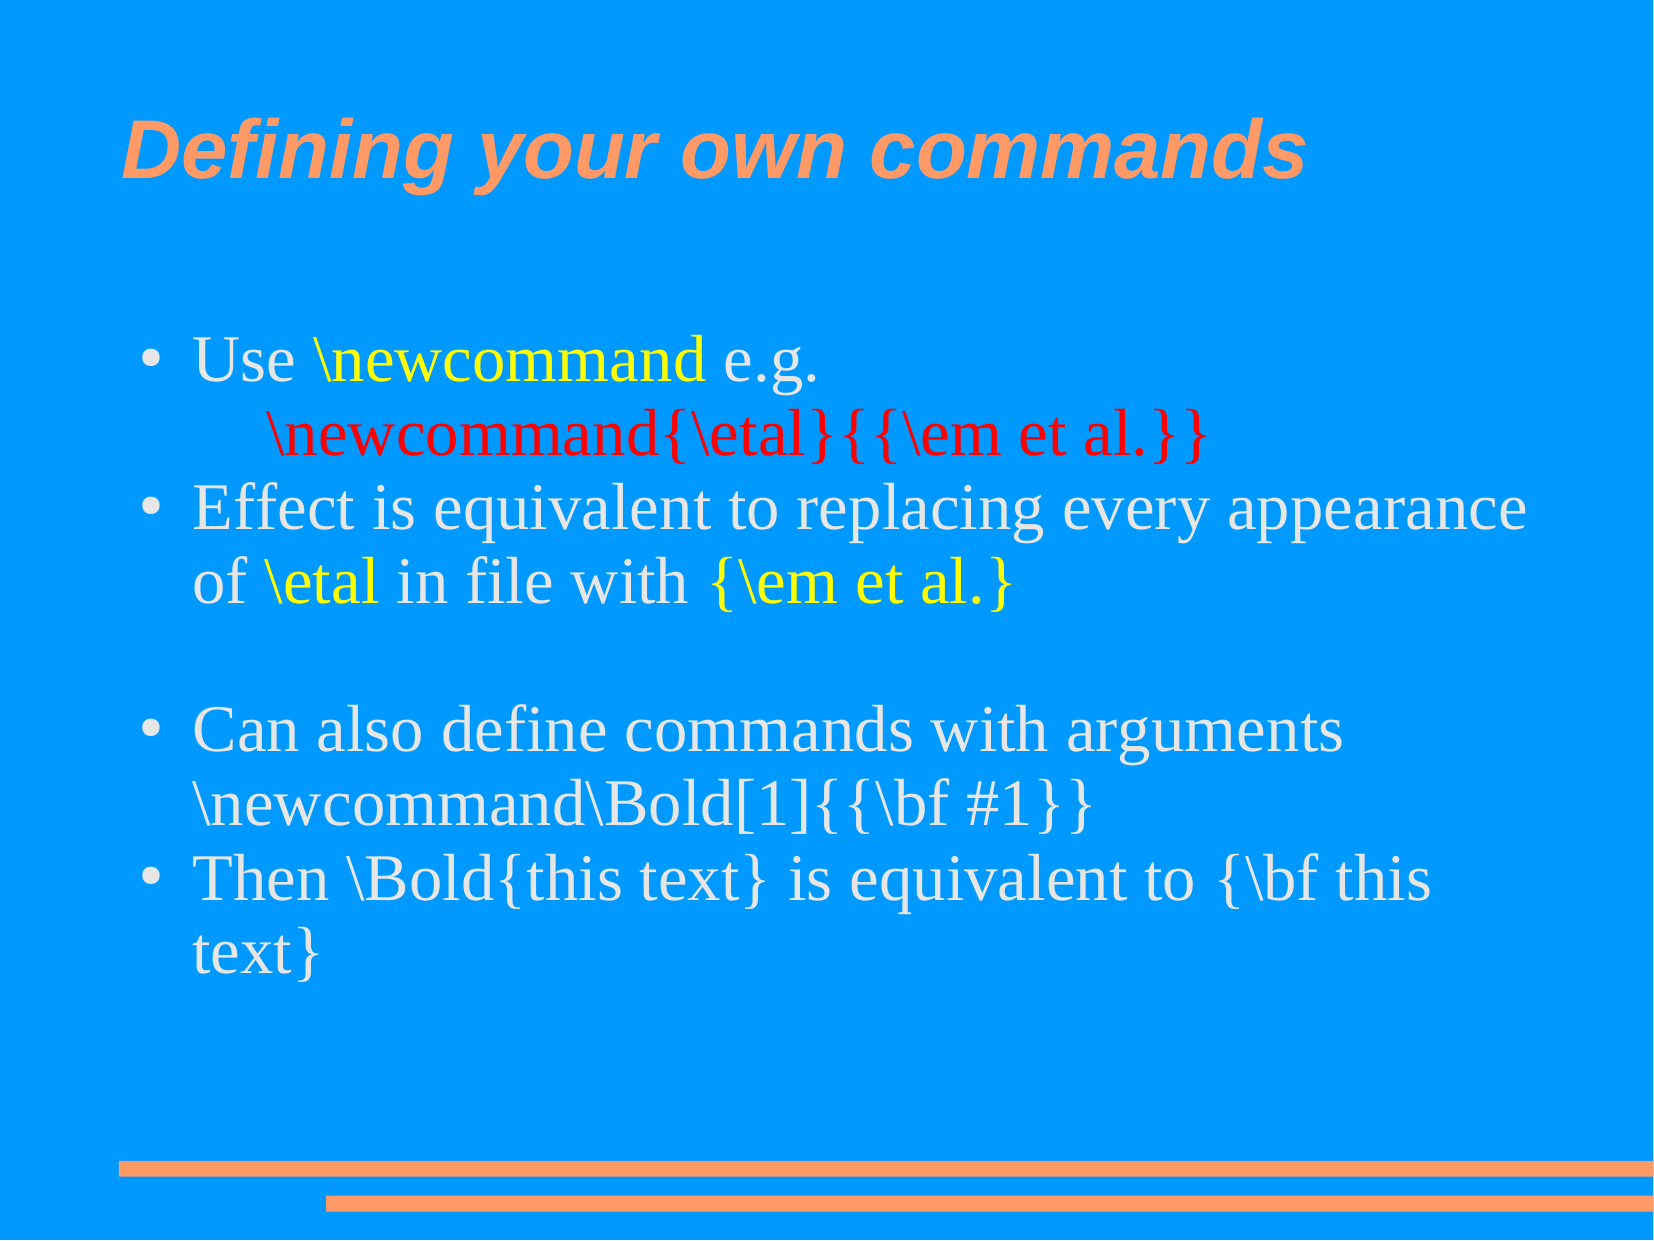

# Defining your own commands
Use \newcommand e.g.											\newcommand{\etal}{{\em et al.}}
Effect is equivalent to replacing every appearance of \etal in file with {\em et al.}
Can also define commands with arguments
\newcommand\Bold[1]{{\bf #1}}
Then \Bold{this text} is equivalent to {\bf this text}